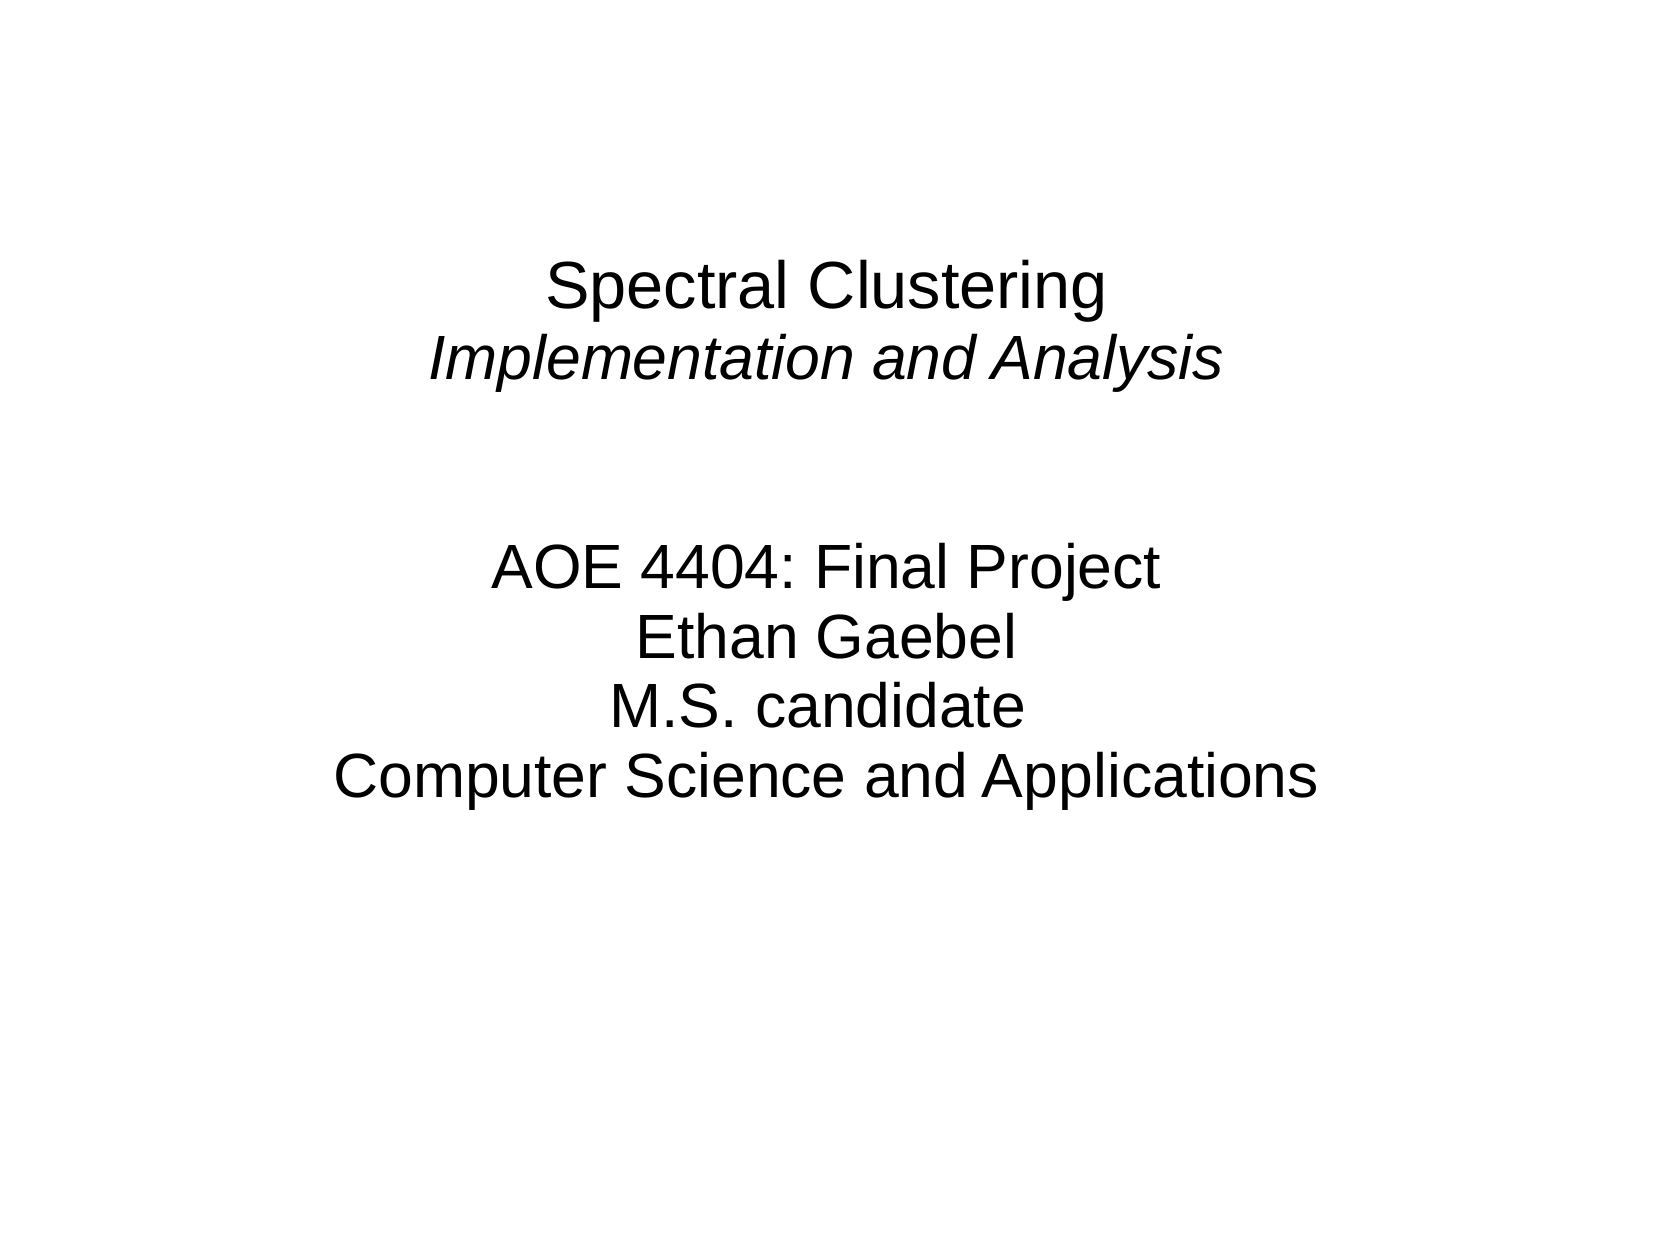

# Spectral Clustering Implementation and Analysis
AOE 4404: Final Project
Ethan Gaebel
M.S. candidate
Computer Science and Applications